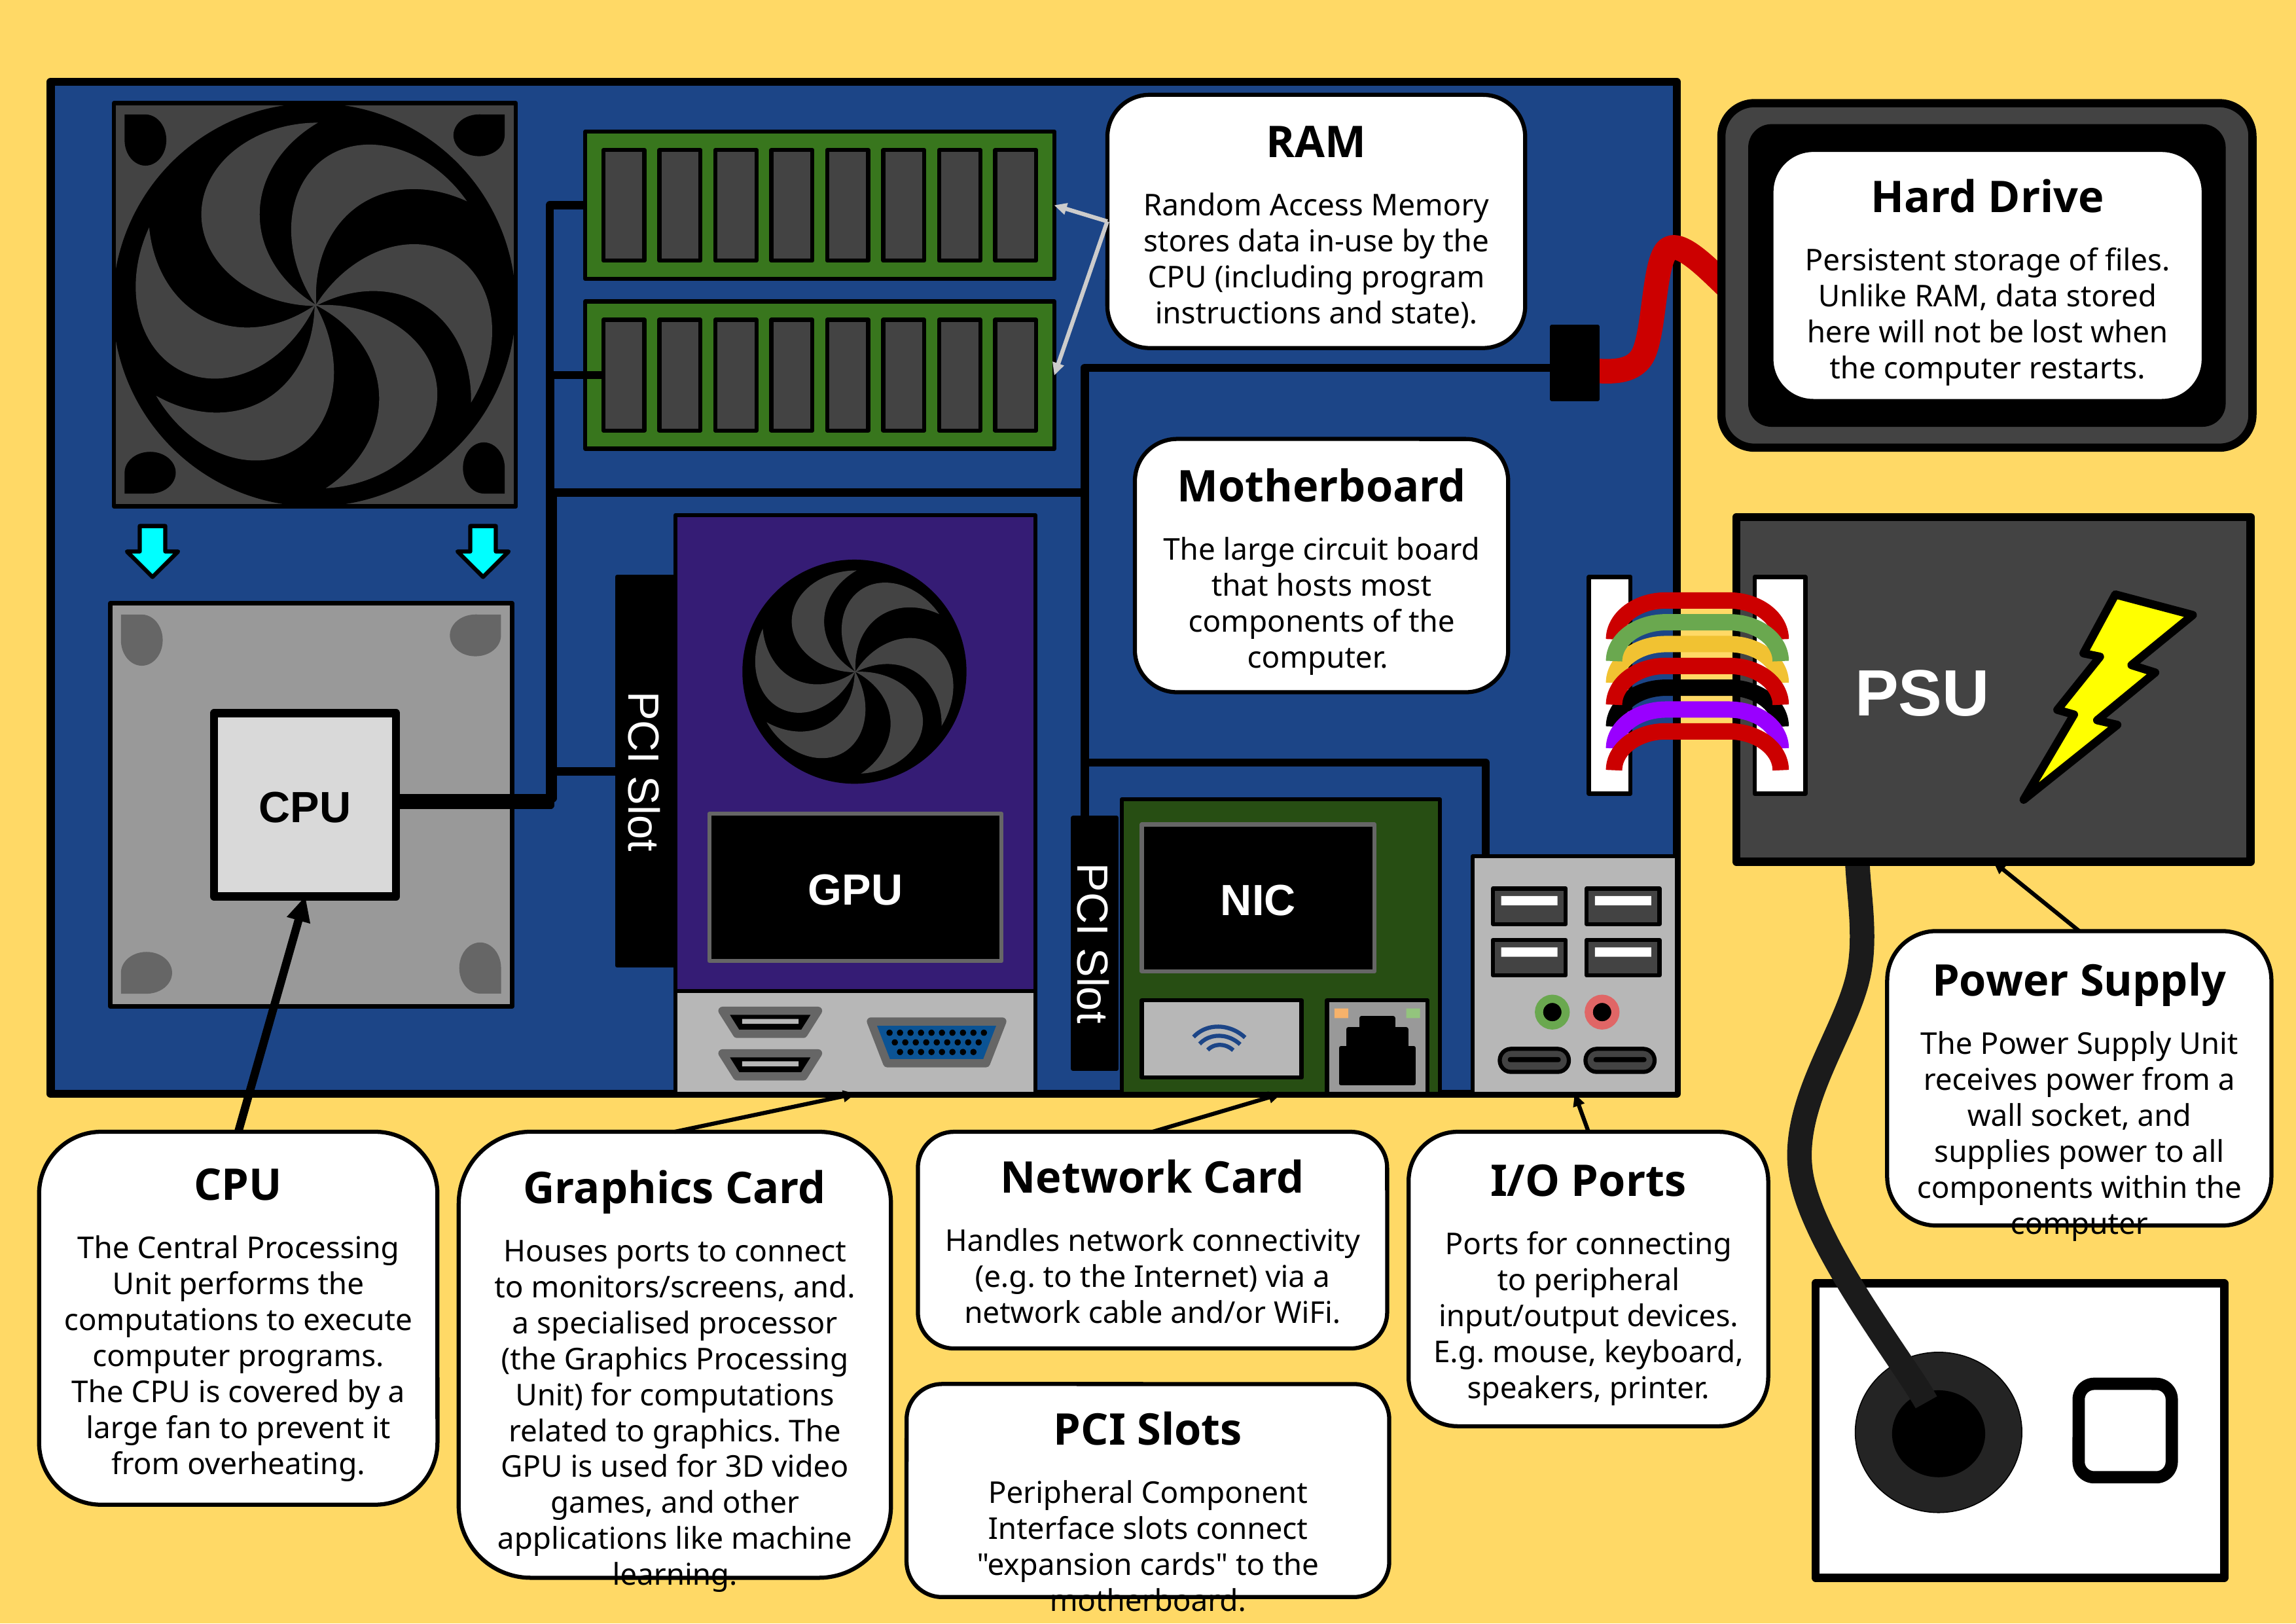

RAM
Random Access Memory stores data in-use by the CPU (including program instructions and state).
Hard Drive
Persistent storage of files. Unlike RAM, data stored here will not be lost when the computer restarts.
Motherboard
The large circuit board that hosts most components of the computer.
GPU
 PSU
CPU
PCI Slot
NIC
PCI Slot
Power Supply
The Power Supply Unit receives power from a wall socket, and supplies power to all components within the computer
CPU
The Central Processing Unit performs the computations to execute computer programs. The CPU is covered by a large fan to prevent it from overheating.
Graphics Card
Houses ports to connect to monitors/screens, and. a specialised processor (the Graphics Processing Unit) for computations related to graphics. The GPU is used for 3D video games, and other applications like machine learning.
Network Card
Handles network connectivity (e.g. to the Internet) via a network cable and/or WiFi.
I/O Ports
Ports for connecting to peripheral input/output devices. E.g. mouse, keyboard, speakers, printer.
PCI Slots
Peripheral Component Interface slots connect "expansion cards" to the motherboard.